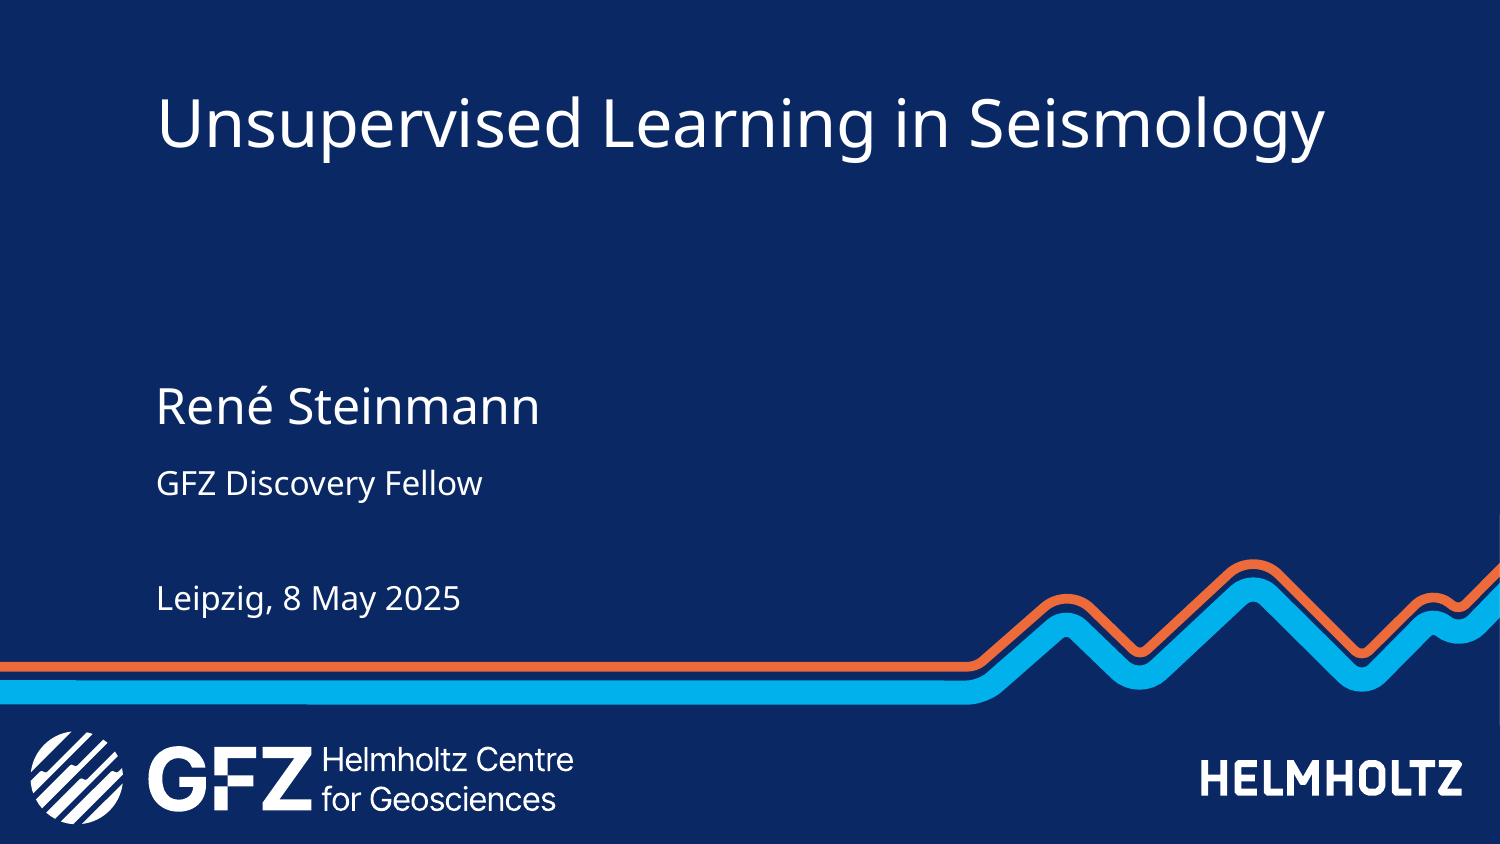

Unsupervised Learning in Seismology
René Steinmann
GFZ Discovery Fellow
# Leipzig, 8 May 2025